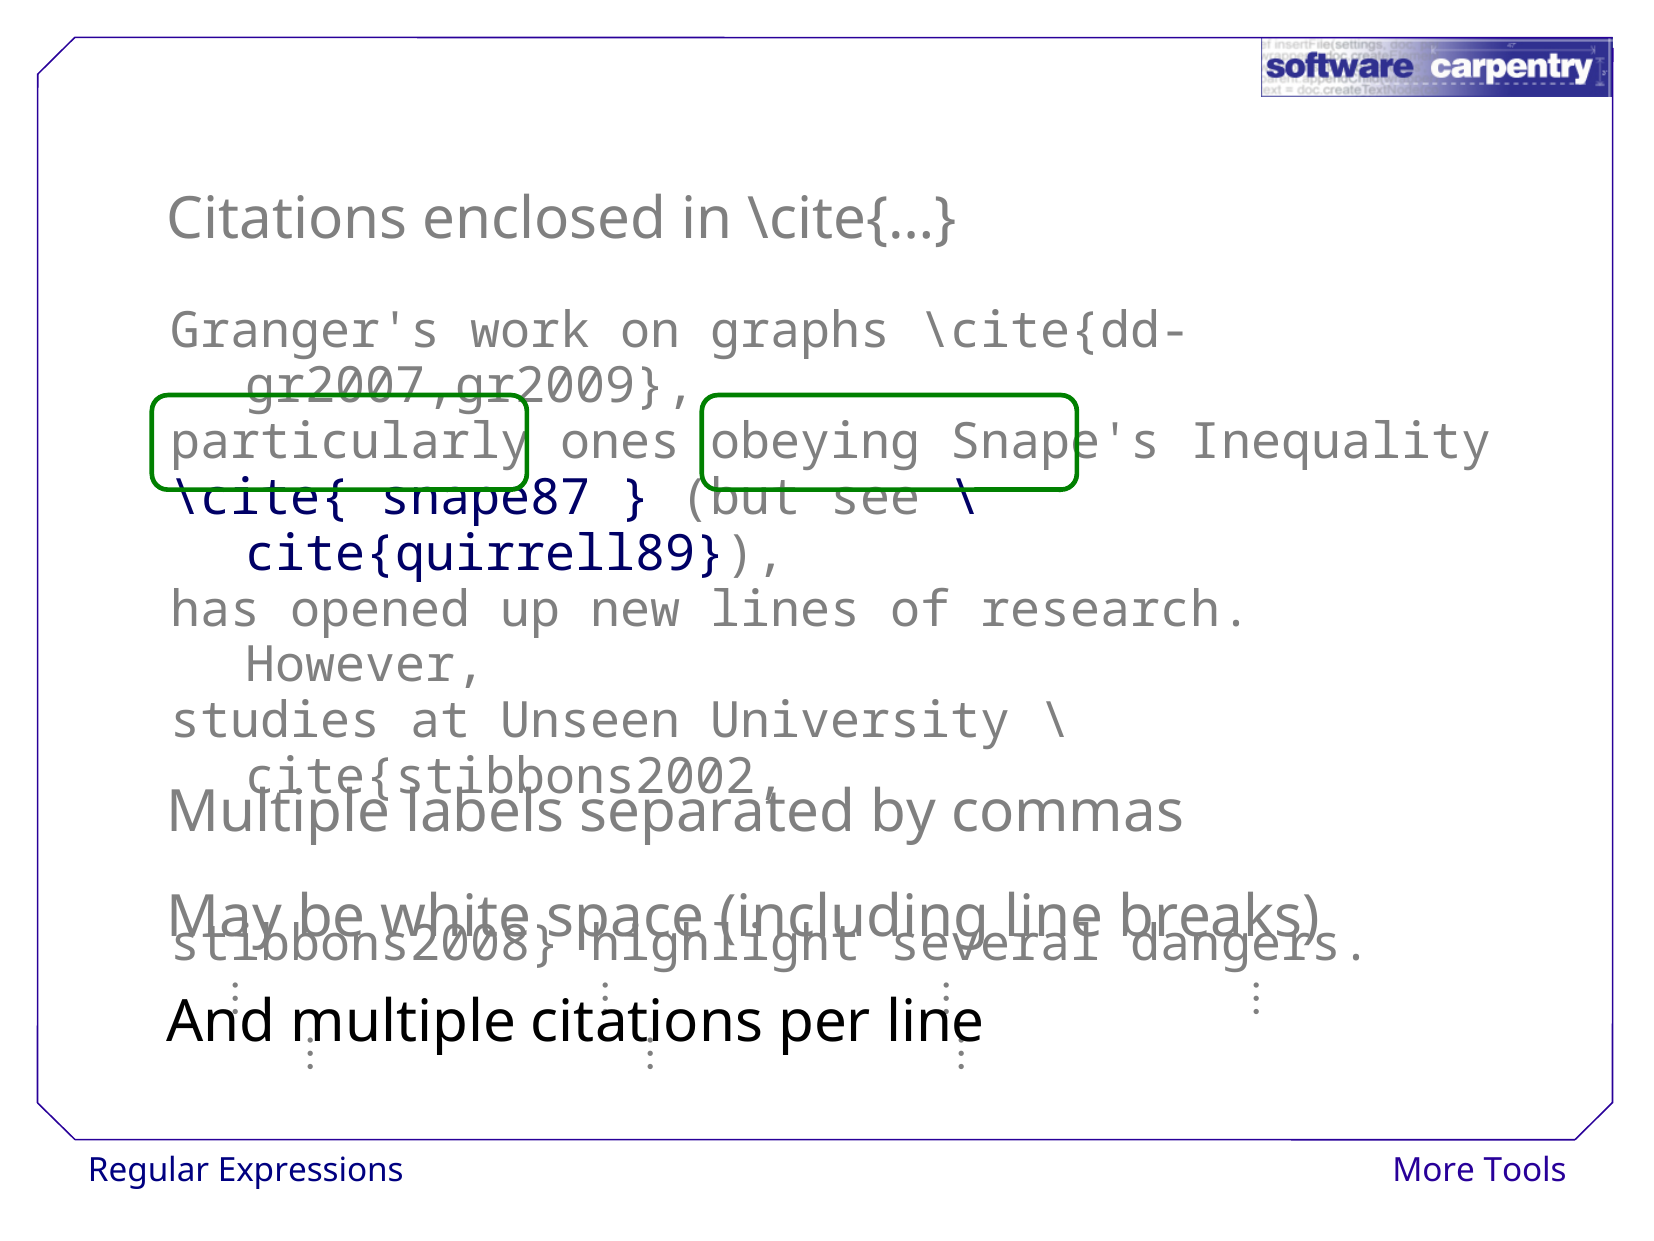

Citations enclosed in \cite{…}
Granger's work on graphs \cite{dd-gr2007,gr2009},
particularly ones obeying Snape's Inequality
\cite{ snape87 } (but see \cite{quirrell89}),
has opened up new lines of research. However,
studies at Unseen University \cite{stibbons2002,
stibbons2008} highlight several dangers.
 ⋮ ⋮ ⋮ ⋮ ⋮ ⋮ ⋮
Multiple labels separated by commas
May be white space (including line breaks)
And multiple citations per line